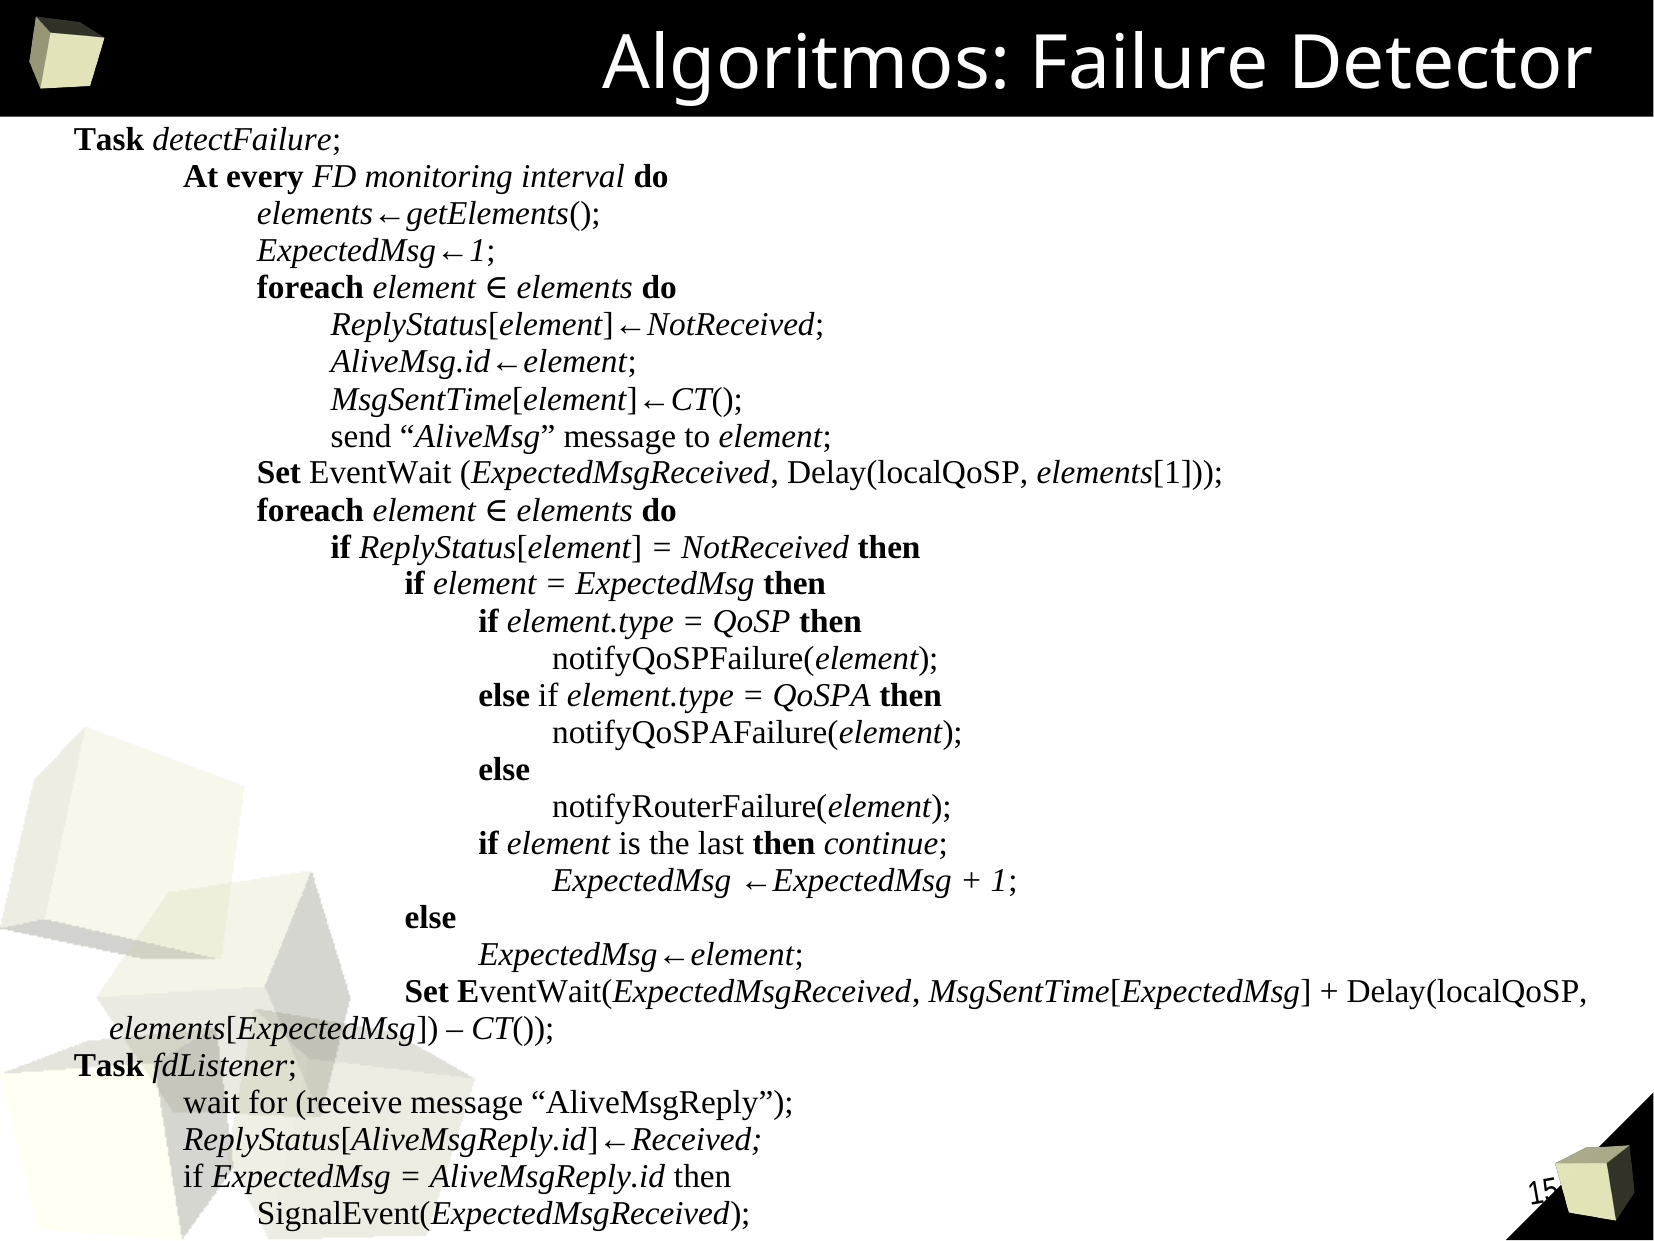

# Algoritmos: Failure Detector
Task detectFailure;
	At every FD monitoring interval do
		elements←getElements();
		ExpectedMsg←1;
		foreach element ∈ elements do
			ReplyStatus[element]←NotReceived;
			AliveMsg.id←element;
			MsgSentTime[element]←CT();
			send “AliveMsg” message to element;
		Set EventWait (ExpectedMsgReceived, Delay(localQoSP, elements[1]));
		foreach element ∈ elements do
			if ReplyStatus[element] = NotReceived then
				if element = ExpectedMsg then
					if element.type = QoSP then
						notifyQoSPFailure(element);
					else if element.type = QoSPA then
						notifyQoSPAFailure(element);
					else
						notifyRouterFailure(element);
					if element is the last then continue;
						ExpectedMsg ←ExpectedMsg + 1;
				else
					ExpectedMsg←element;
				Set EventWait(ExpectedMsgReceived, MsgSentTime[ExpectedMsg] + Delay(localQoSP, elements[ExpectedMsg]) – CT());
Task fdListener;
	wait for (receive message “AliveMsgReply”);
	ReplyStatus[AliveMsgReply.id]←Received;
	if ExpectedMsg = AliveMsgReply.id then
		SignalEvent(ExpectedMsgReceived);